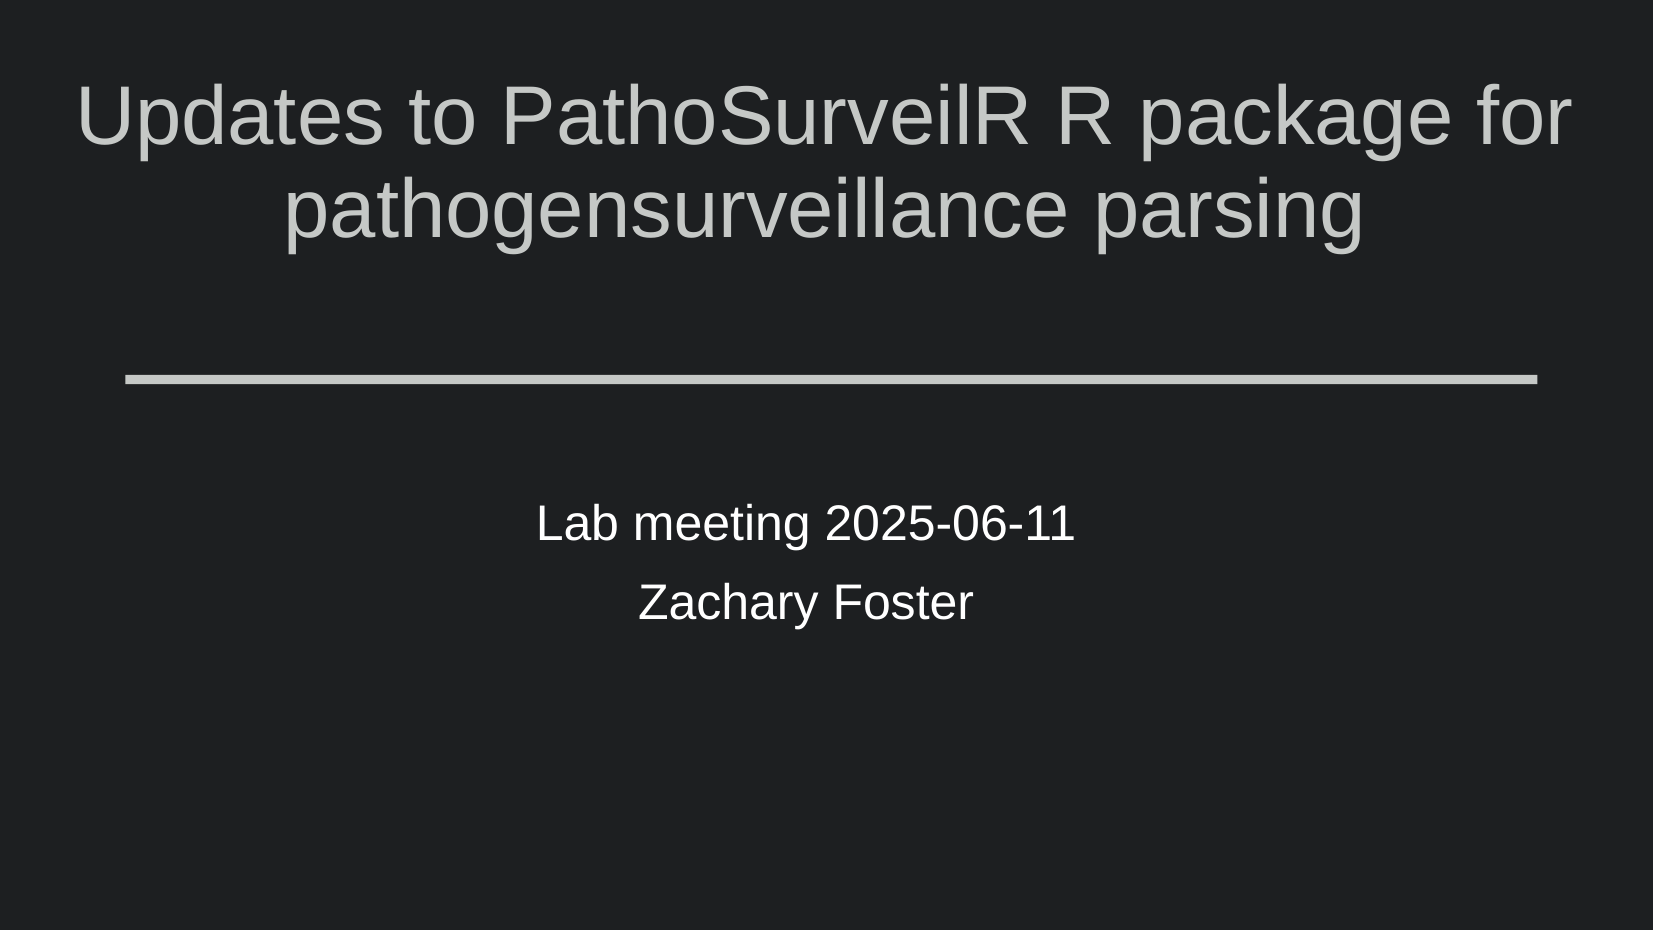

Updates to PathoSurveilR R package for pathogensurveillance parsing
Lab meeting 2025-06-11
Zachary Foster